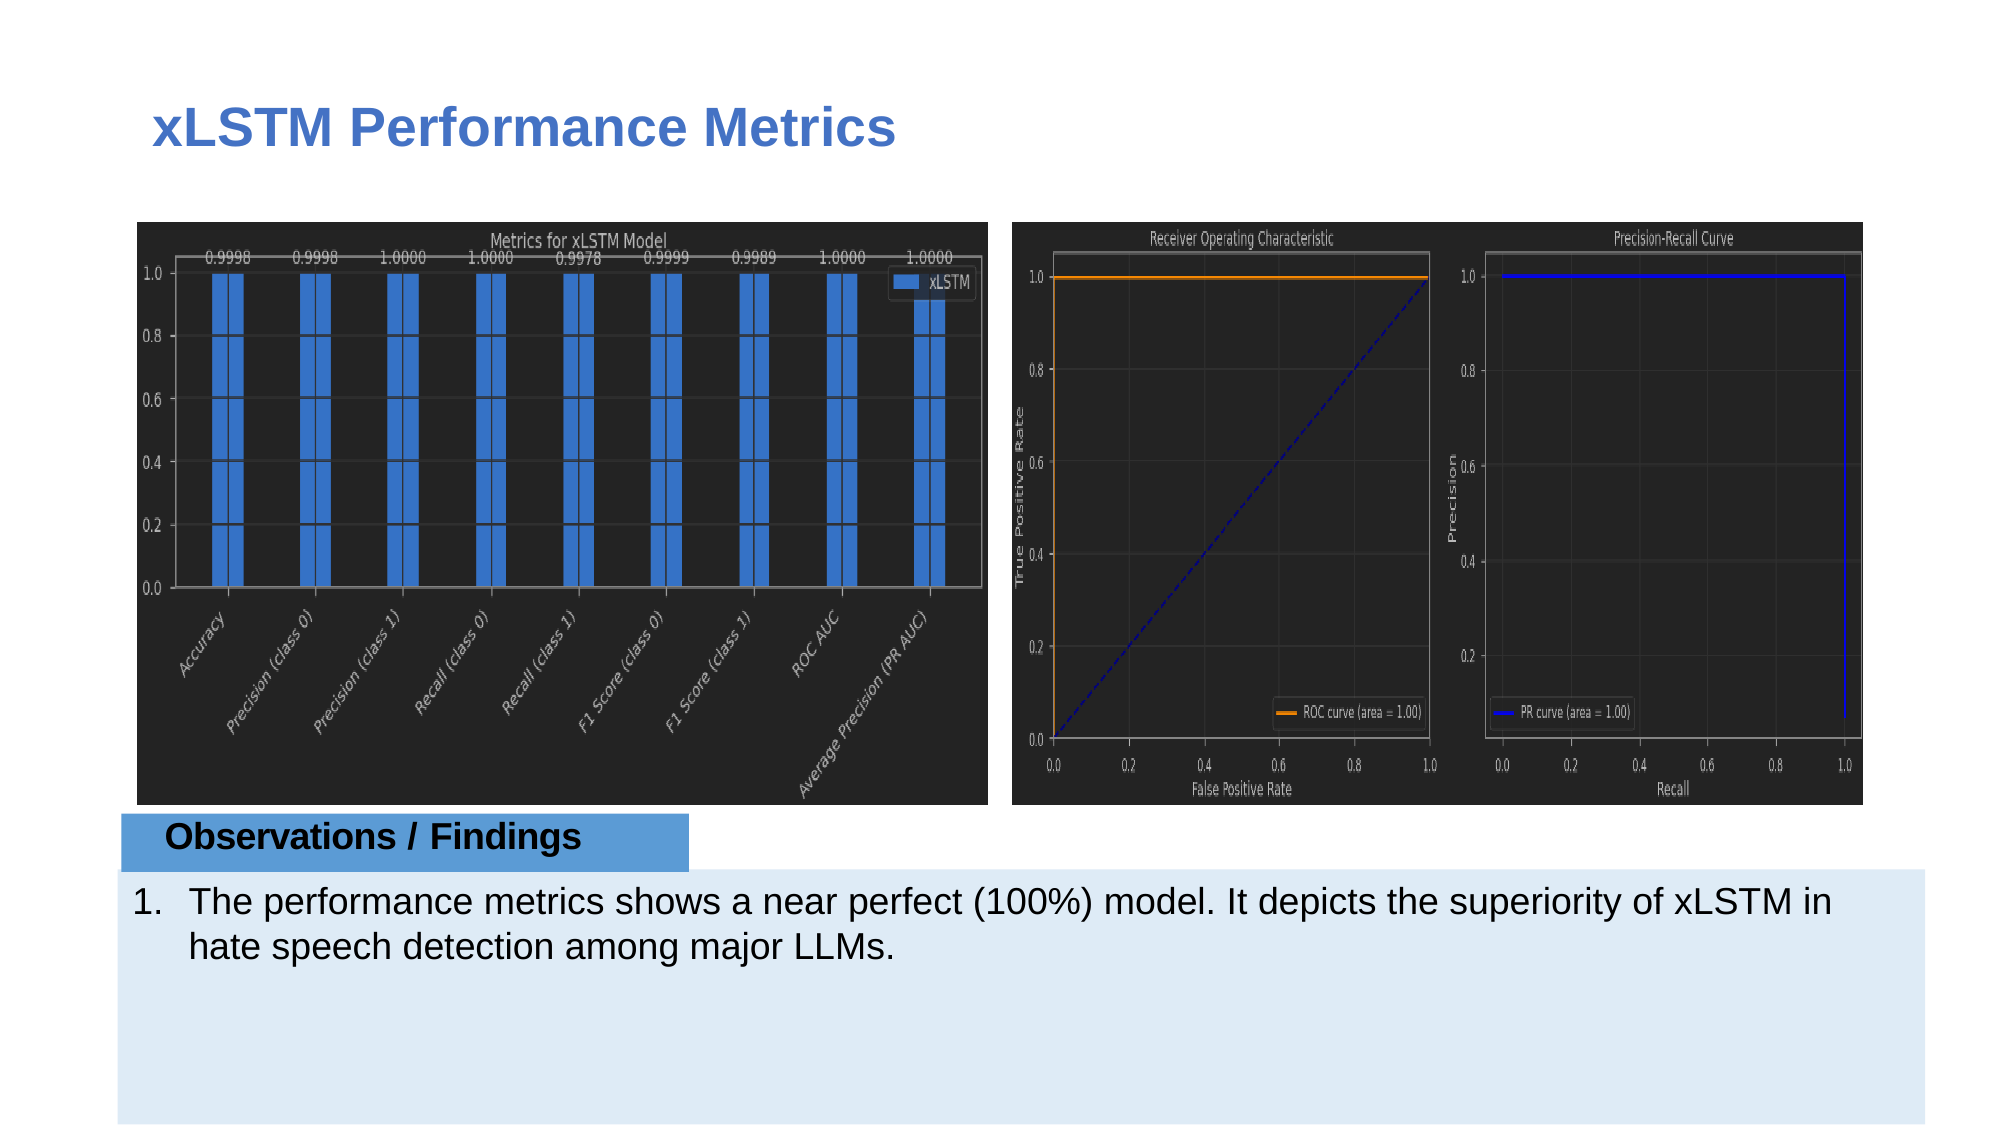

# xLSTM Performance Metrics
Observations / Findings
The performance metrics shows a near perfect (100%) model. It depicts the superiority of xLSTM in hate speech detection among major LLMs.